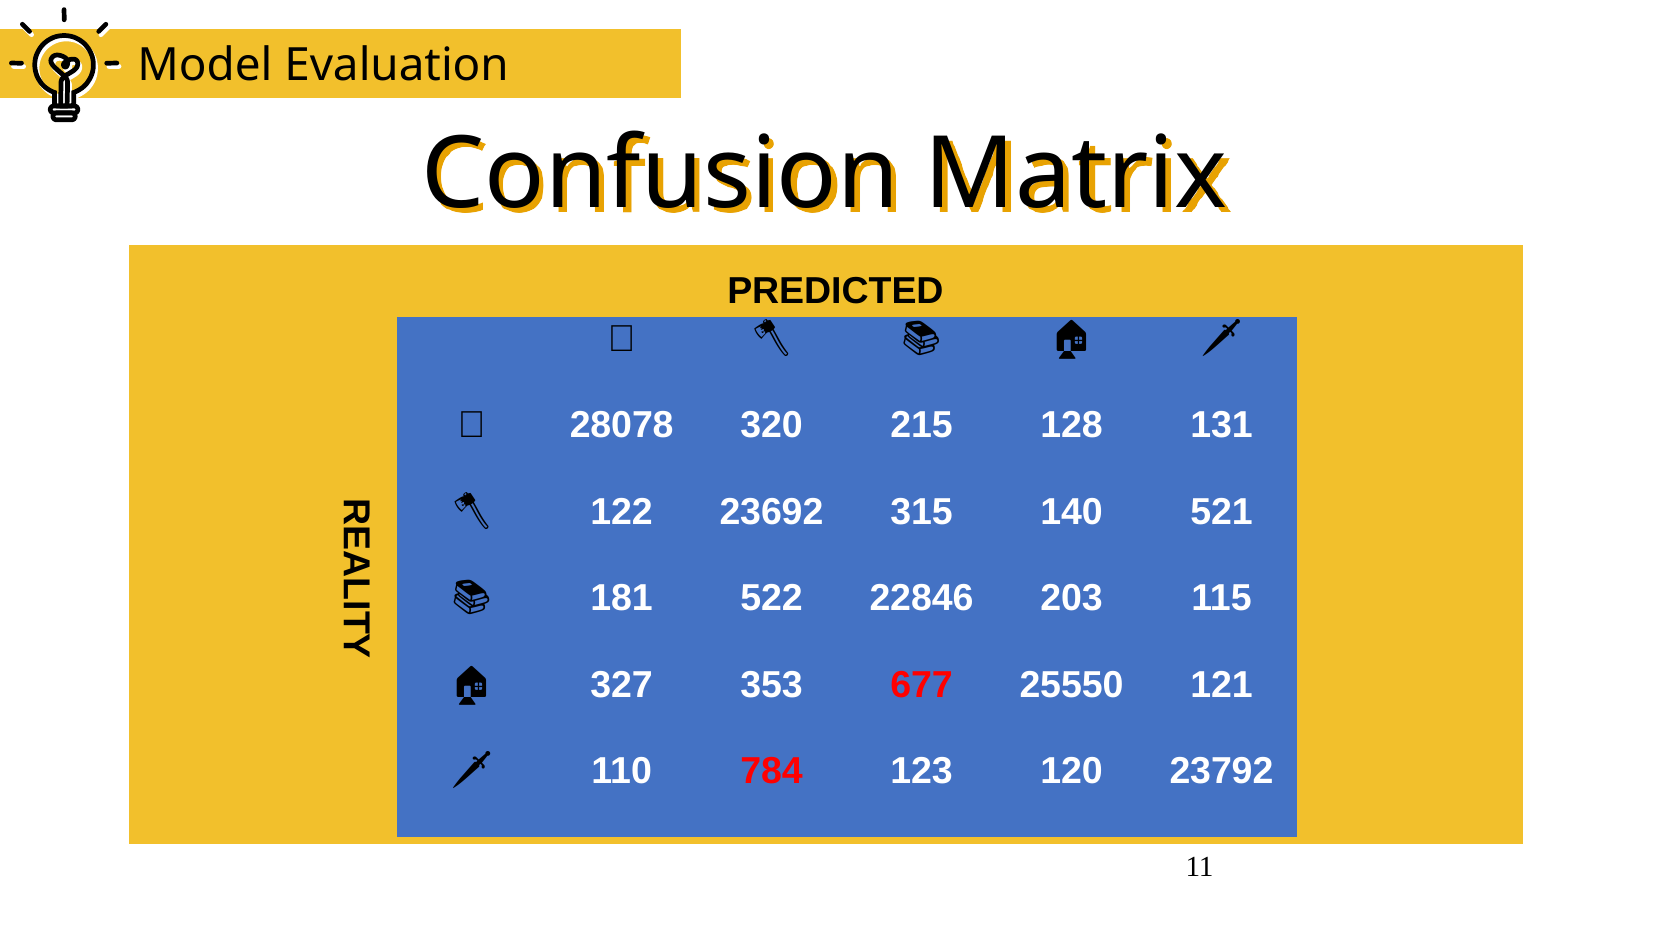

# Confusion Matrix
Model Evaluation
PREDICTED
| | 🍎 | 🪓 | 📚 | 🏠 | 🗡️ |
| --- | --- | --- | --- | --- | --- |
| 🍎 | 28078 | 320 | 215 | 128 | 131 |
| 🪓 | 122 | 23692 | 315 | 140 | 521 |
| 📚 | 181 | 522 | 22846 | 203 | 115 |
| 🏠 | 327 | 353 | 677 | 25550 | 121 |
| 🗡️ | 110 | 784 | 123 | 120 | 23792 |
REALITY